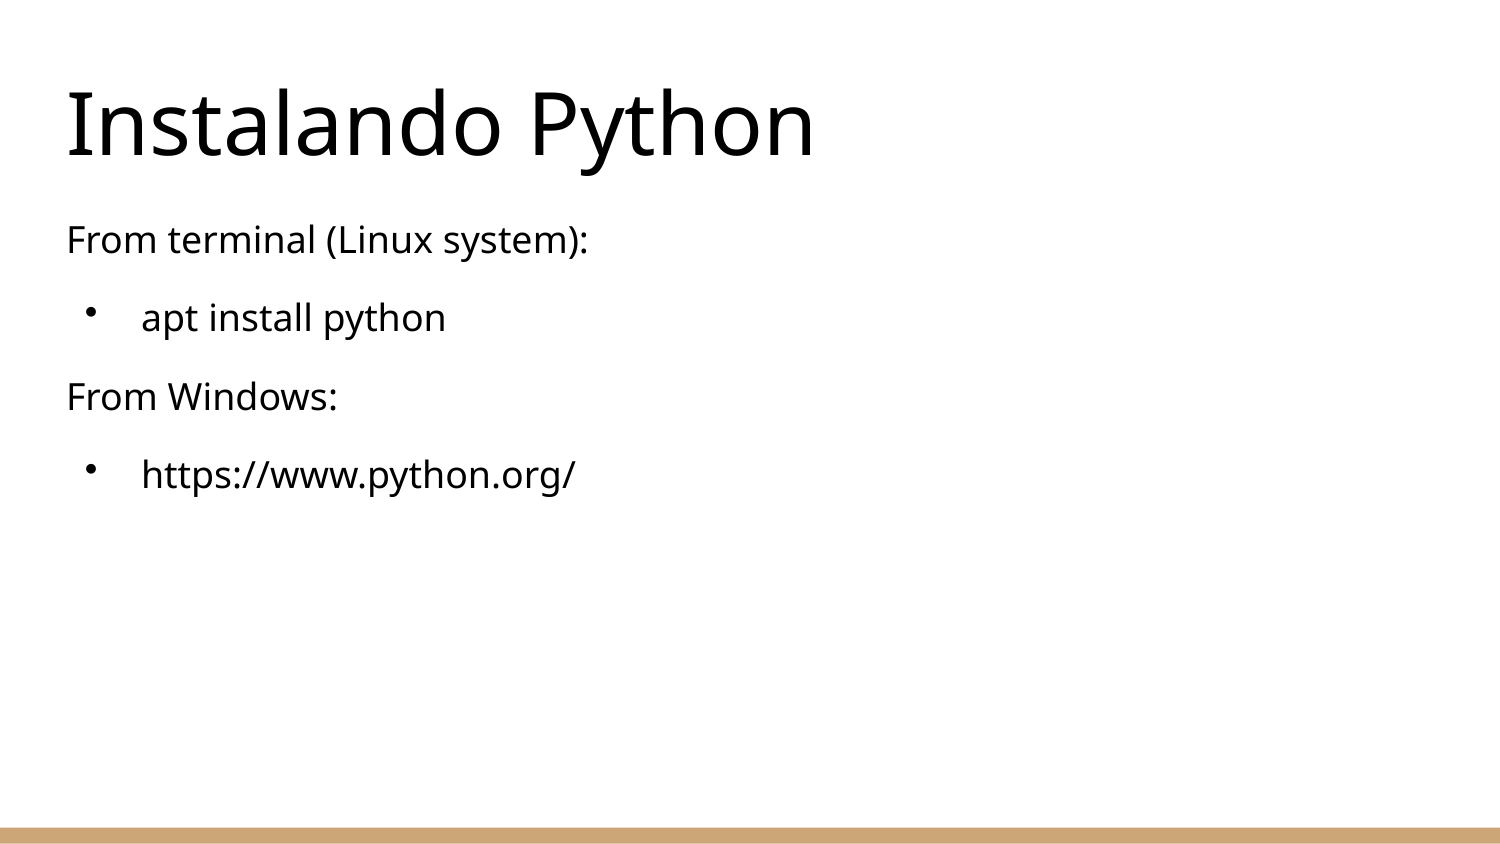

# Instalando Python
From terminal (Linux system):
apt install python
From Windows:
https://www.python.org/